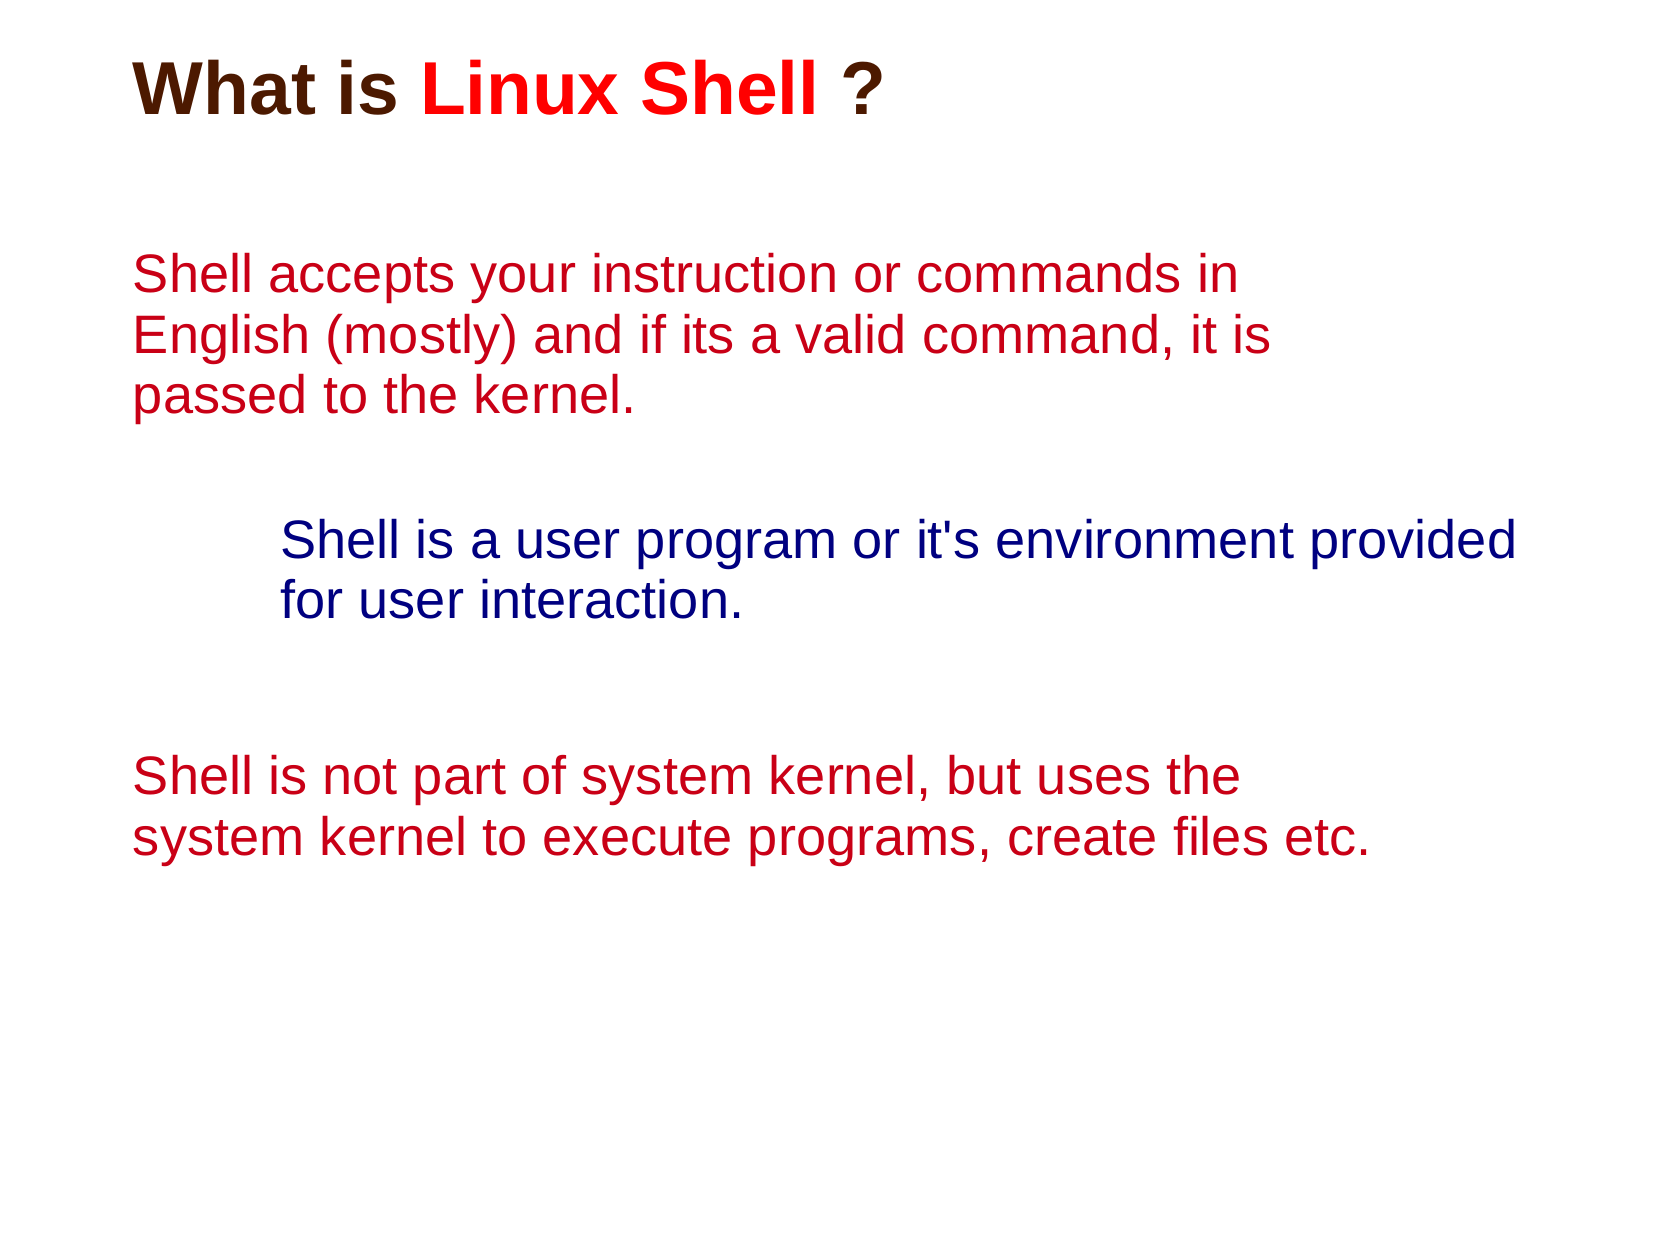

What is Linux Shell ?
Shell accepts your instruction or commands in English (mostly) and if its a valid command, it is passed to the kernel.
Shell is a user program or it's environment provided for user interaction.
Shell is not part of system kernel, but uses the system kernel to execute programs, create files etc.